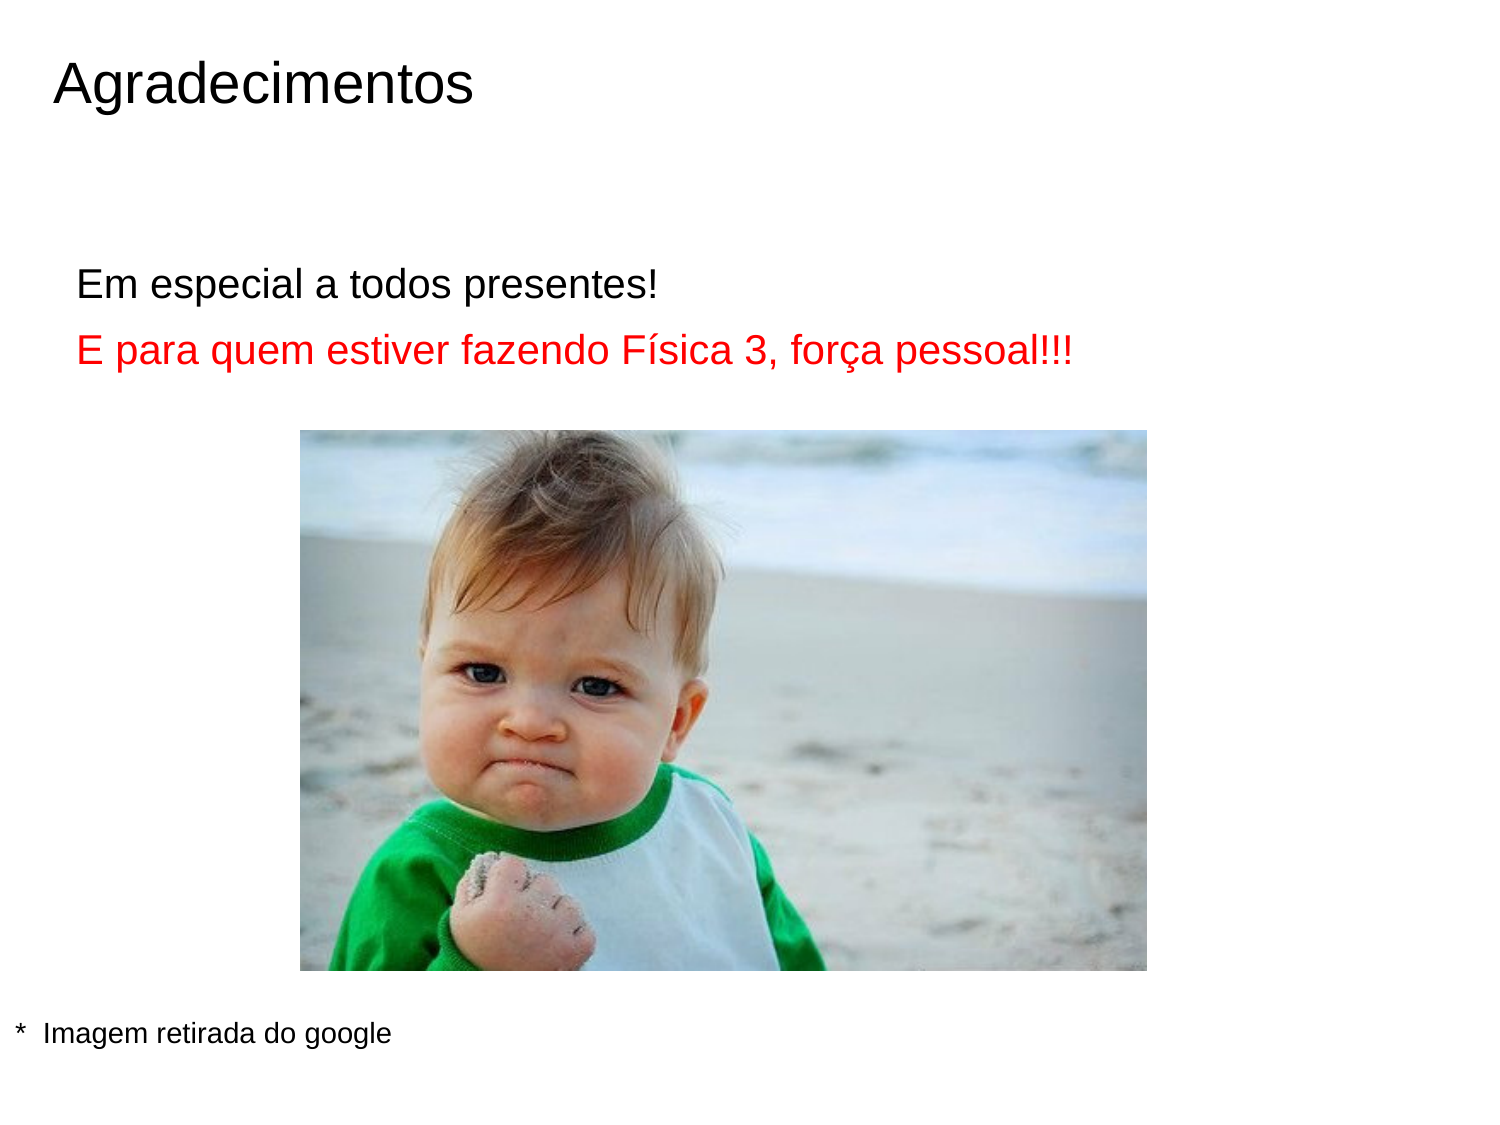

# Agradecimentos
Em especial a todos presentes!
E para quem estiver fazendo Física 3, força pessoal!!!
* Imagem retirada do google